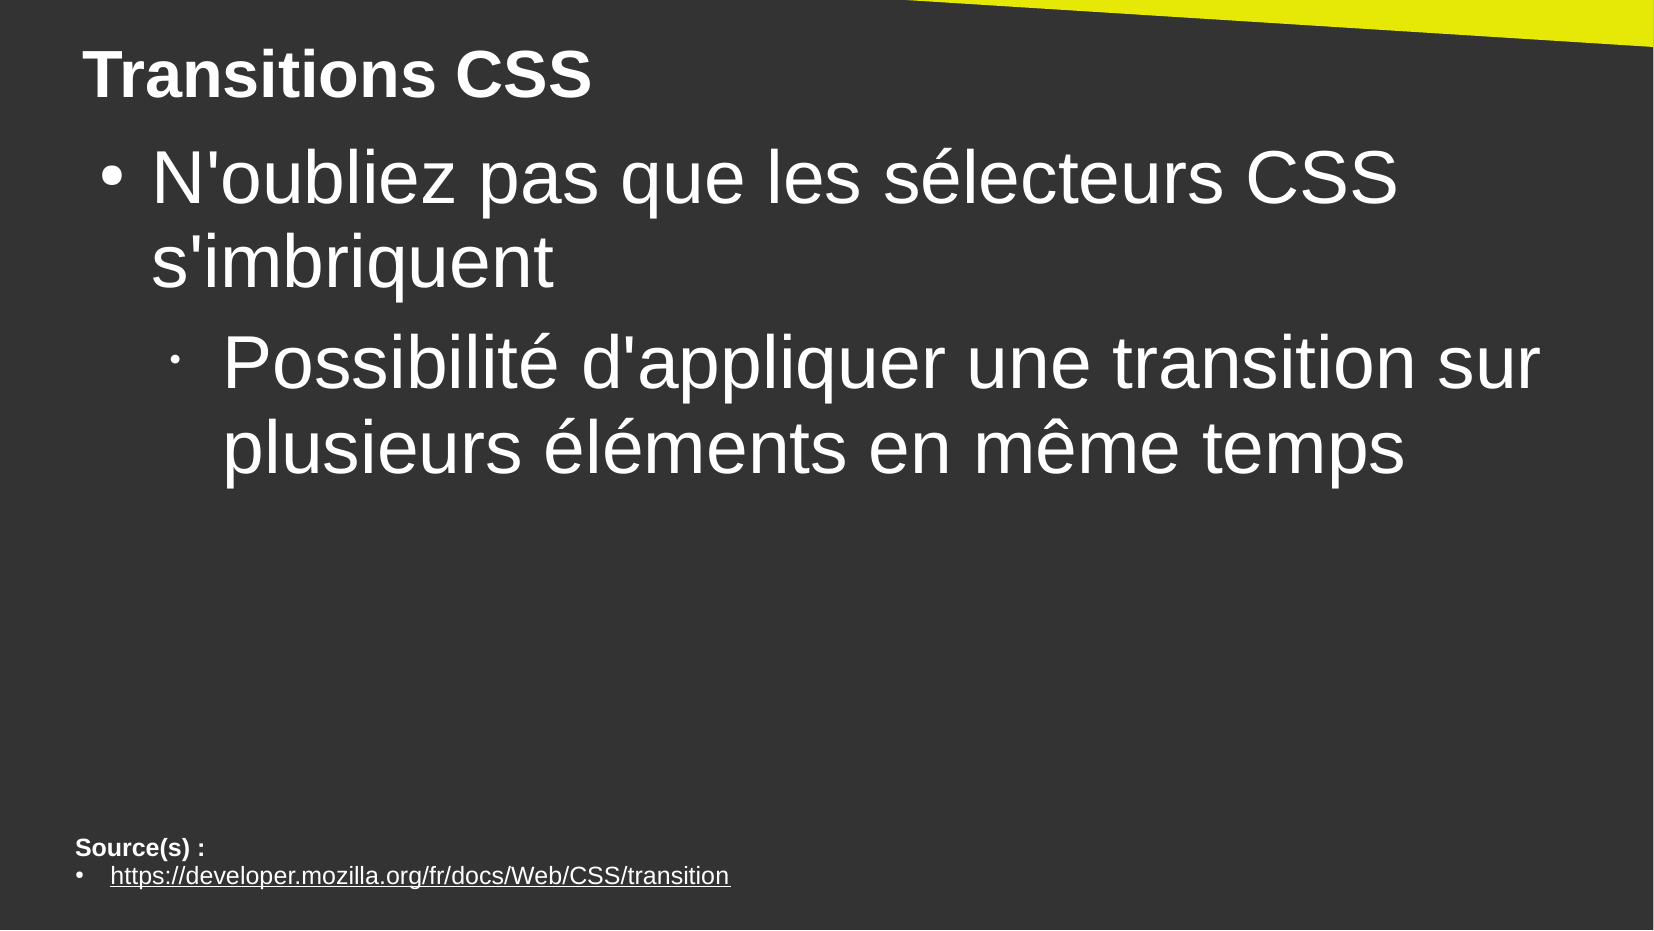

# Transitions CSS
N'oubliez pas que les sélecteurs CSS s'imbriquent
Possibilité d'appliquer une transition sur plusieurs éléments en même temps
Source(s) :
https://developer.mozilla.org/fr/docs/Web/CSS/transition